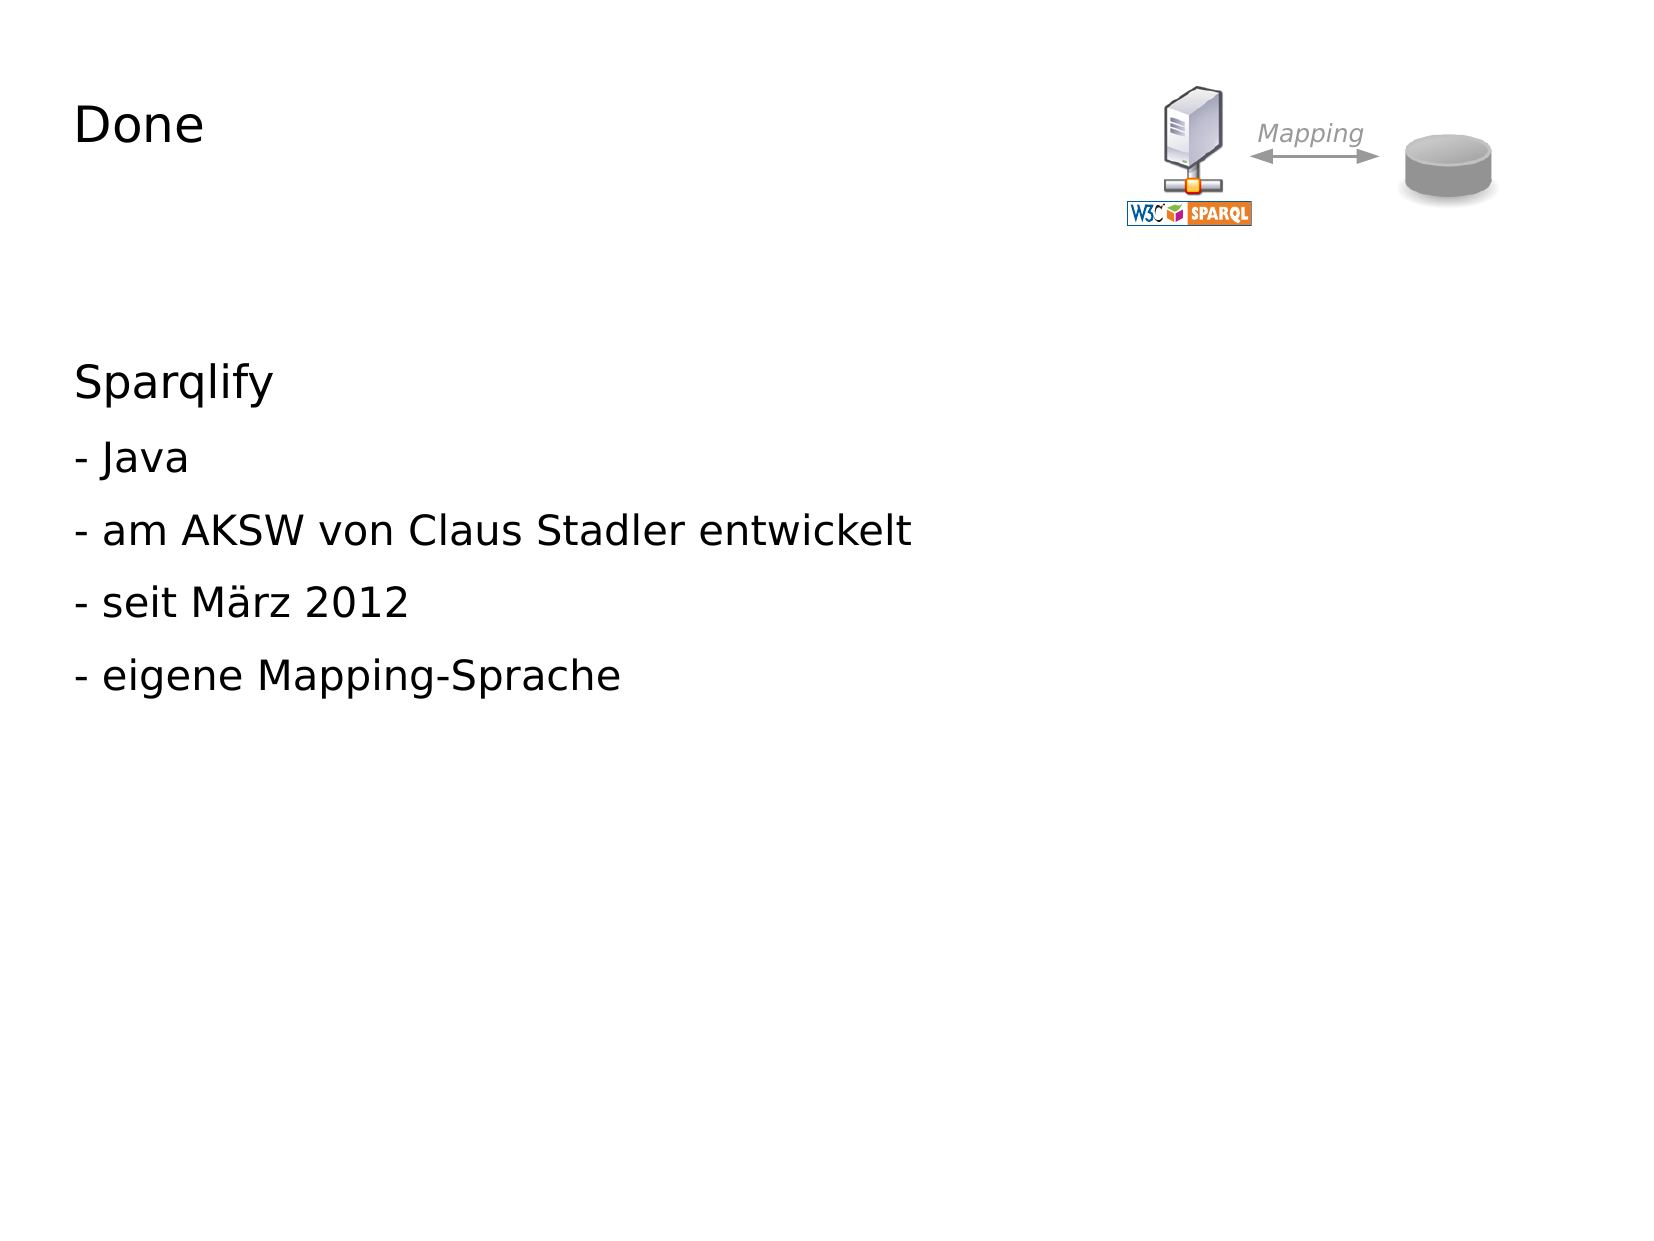

Done
Mapping
Sparqlify
- Java
- am AKSW von Claus Stadler entwickelt
- seit März 2012
- eigene Mapping-Sprache